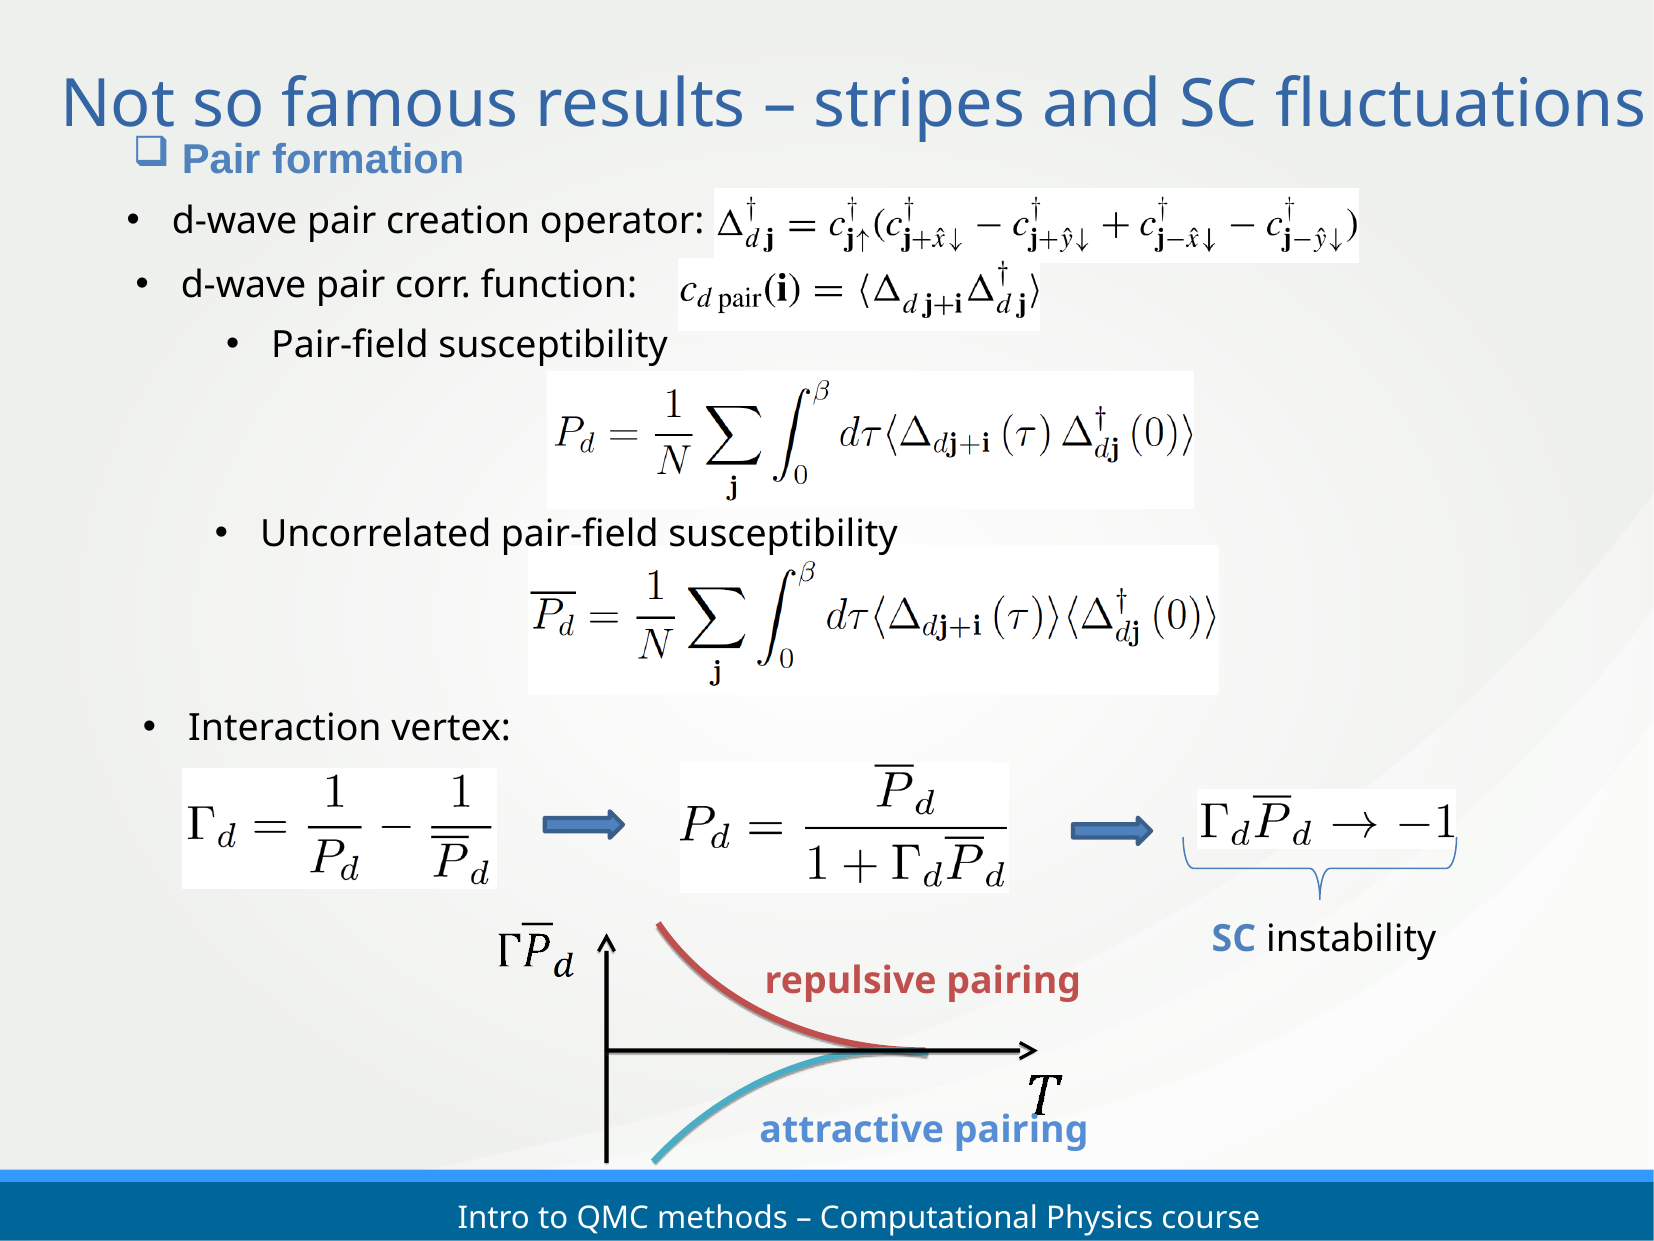

Not so famous results – stripes and SC fluctuations
 Pair formation
 d-wave pair creation operator:
 d-wave pair corr. function:
 Pair-field susceptibility
 Uncorrelated pair-field susceptibility
repulsive pairing
attractive pairing
 Interaction vertex:
SC instability